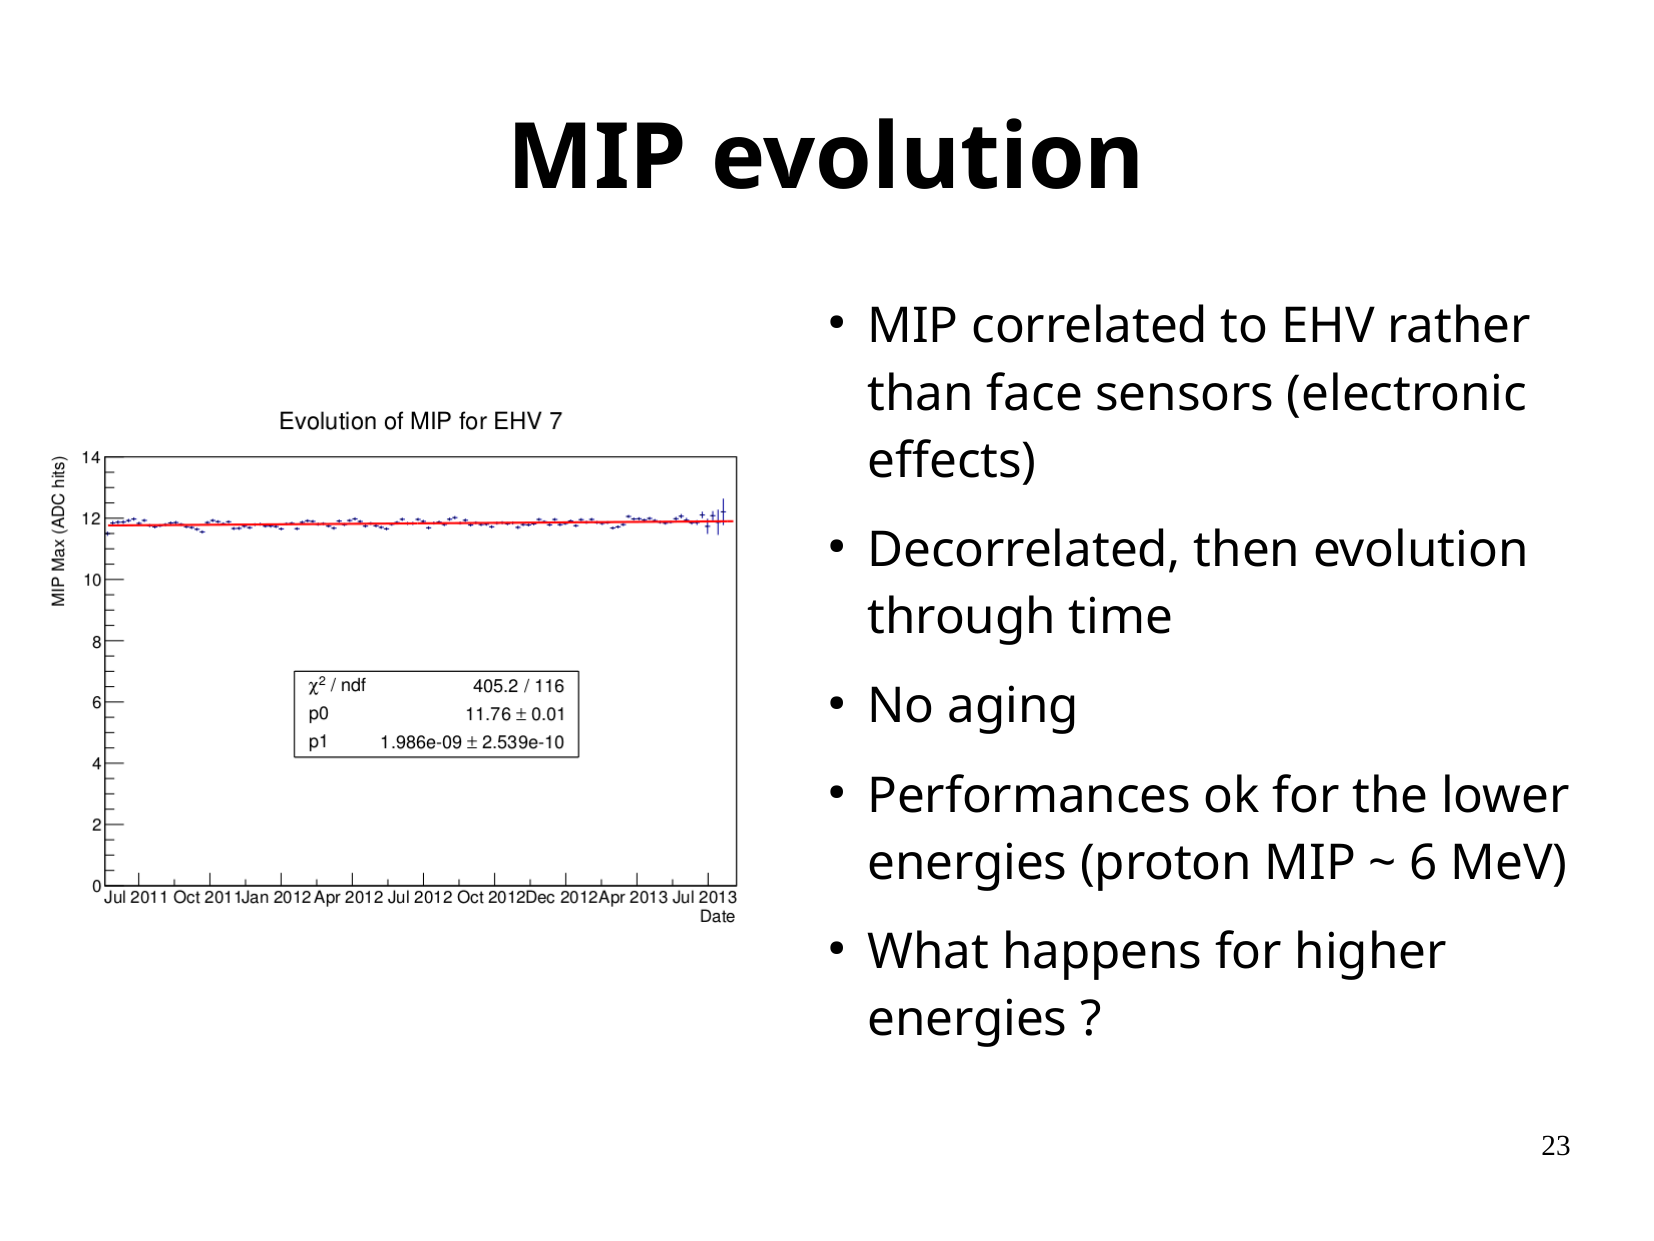

# MIP evolution
MIP correlated to EHV rather than face sensors (electronic effects)
Decorrelated, then evolution through time
No aging
Performances ok for the lower energies (proton MIP ~ 6 MeV)
What happens for higher energies ?
23